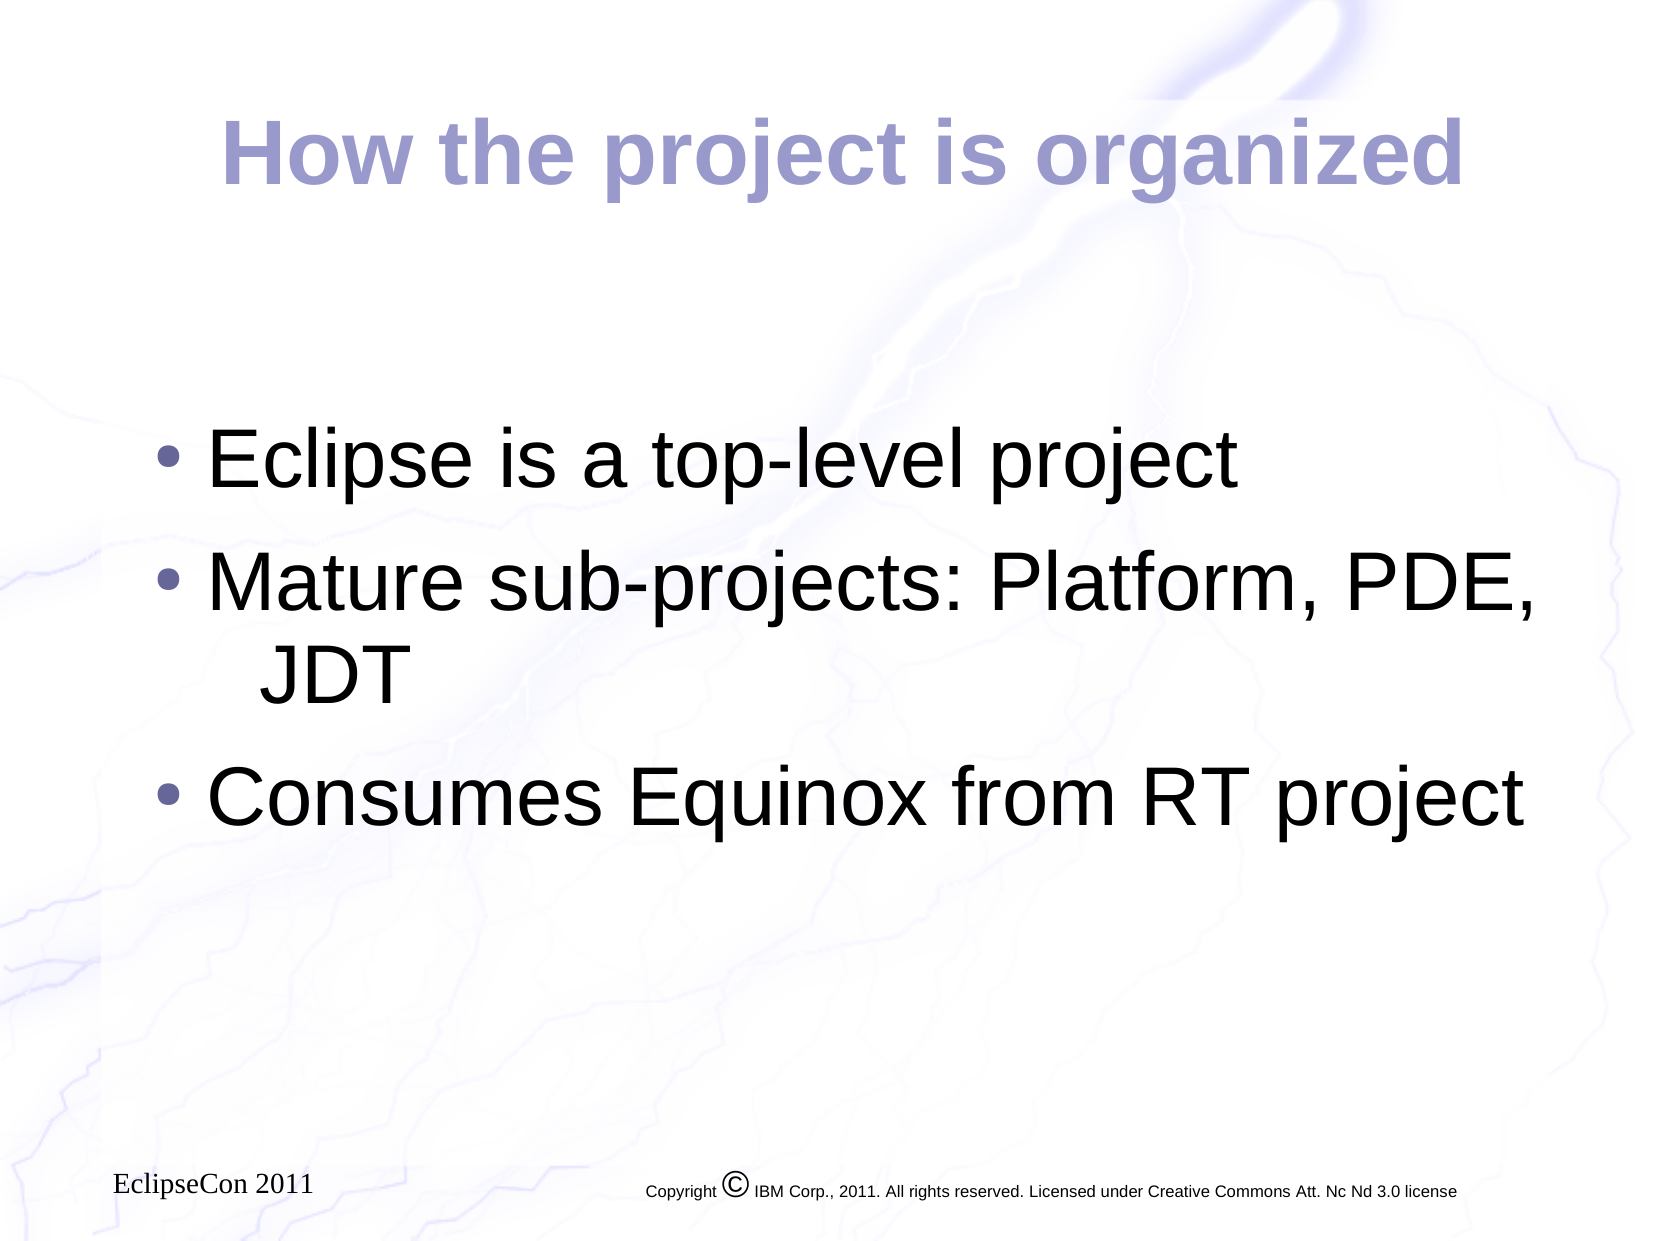

# How the project is organized
Eclipse is a top-level project
Mature sub-projects: Platform, PDE, JDT
Consumes Equinox from RT project